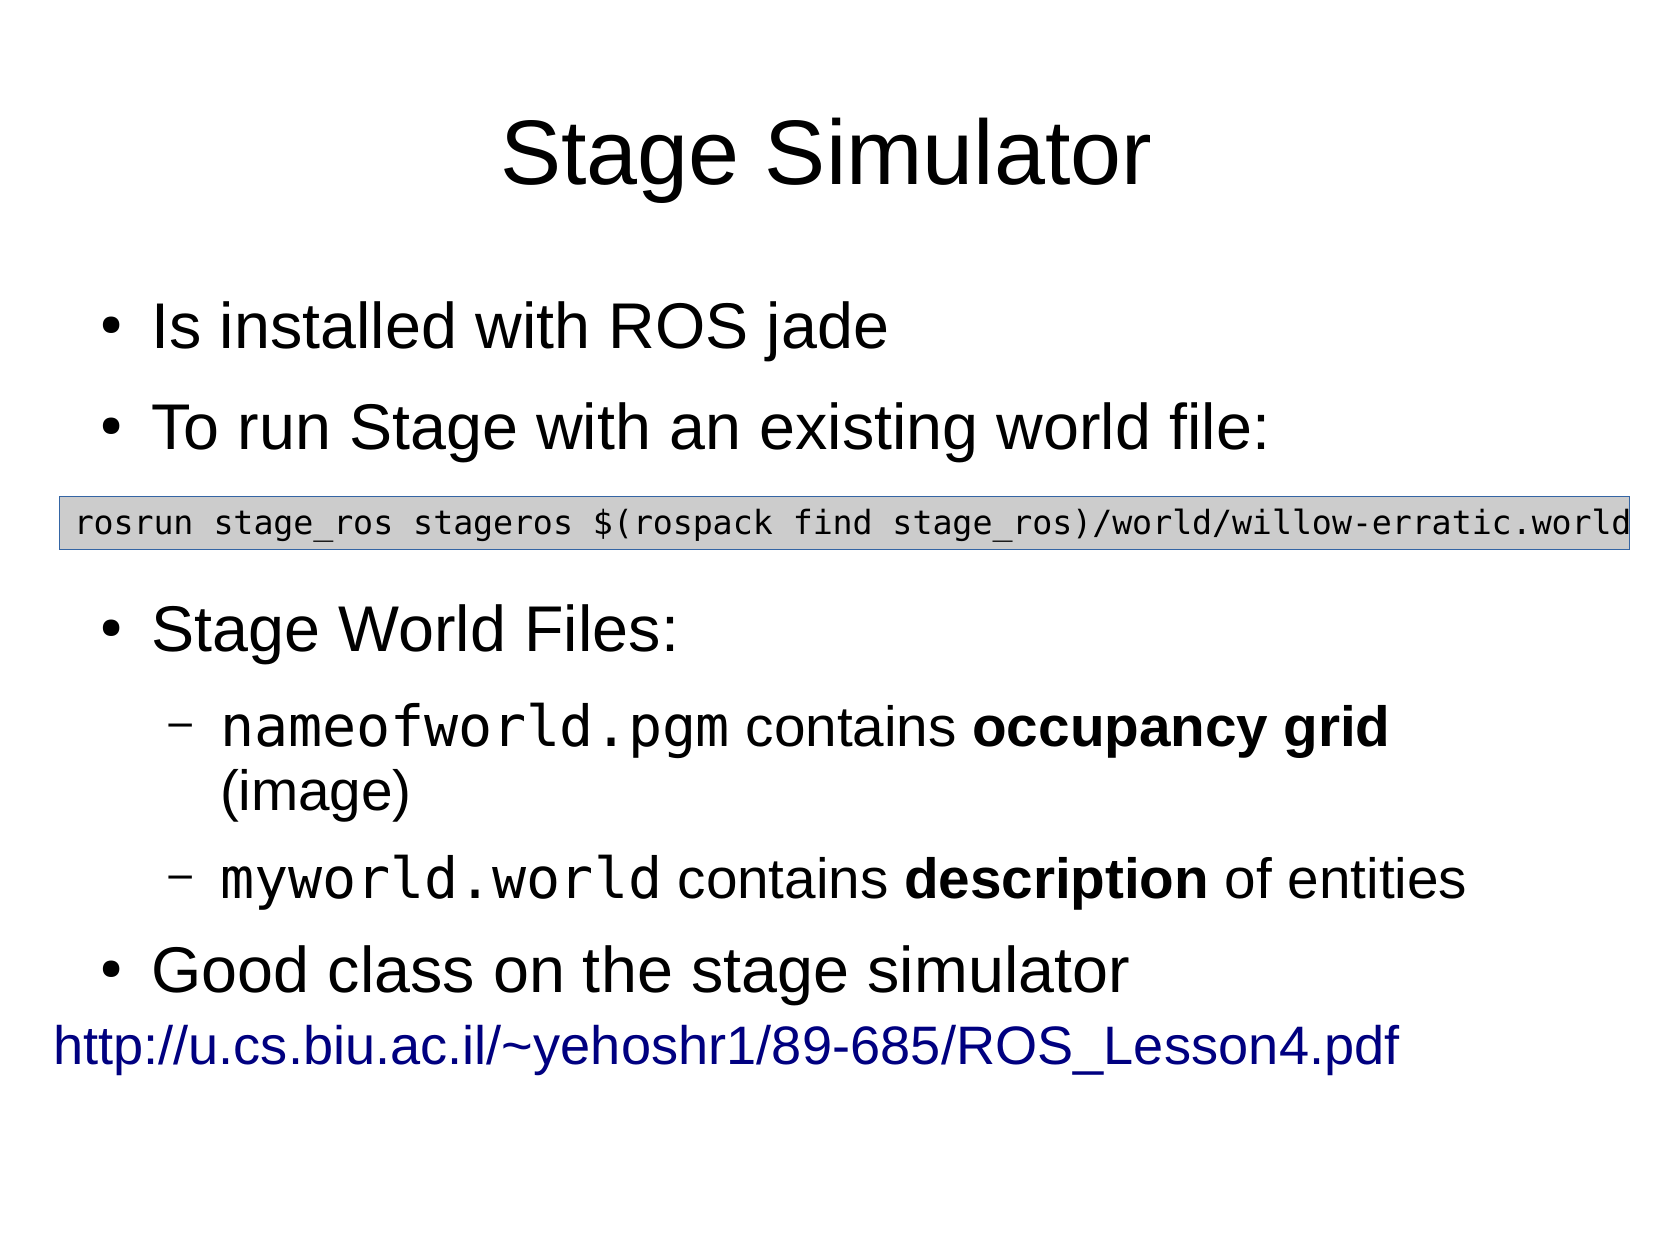

# Stage Simulator
Is installed with ROS jade
To run Stage with an existing world file:
Stage World Files:
nameofworld.pgm contains occupancy grid (image)
myworld.world contains description of entities
Good class on the stage simulator
rosrun stage_ros stageros $(rospack find stage_ros)/world/willow-erratic.world
http://u.cs.biu.ac.il/~yehoshr1/89-685/ROS_Lesson4.pdf